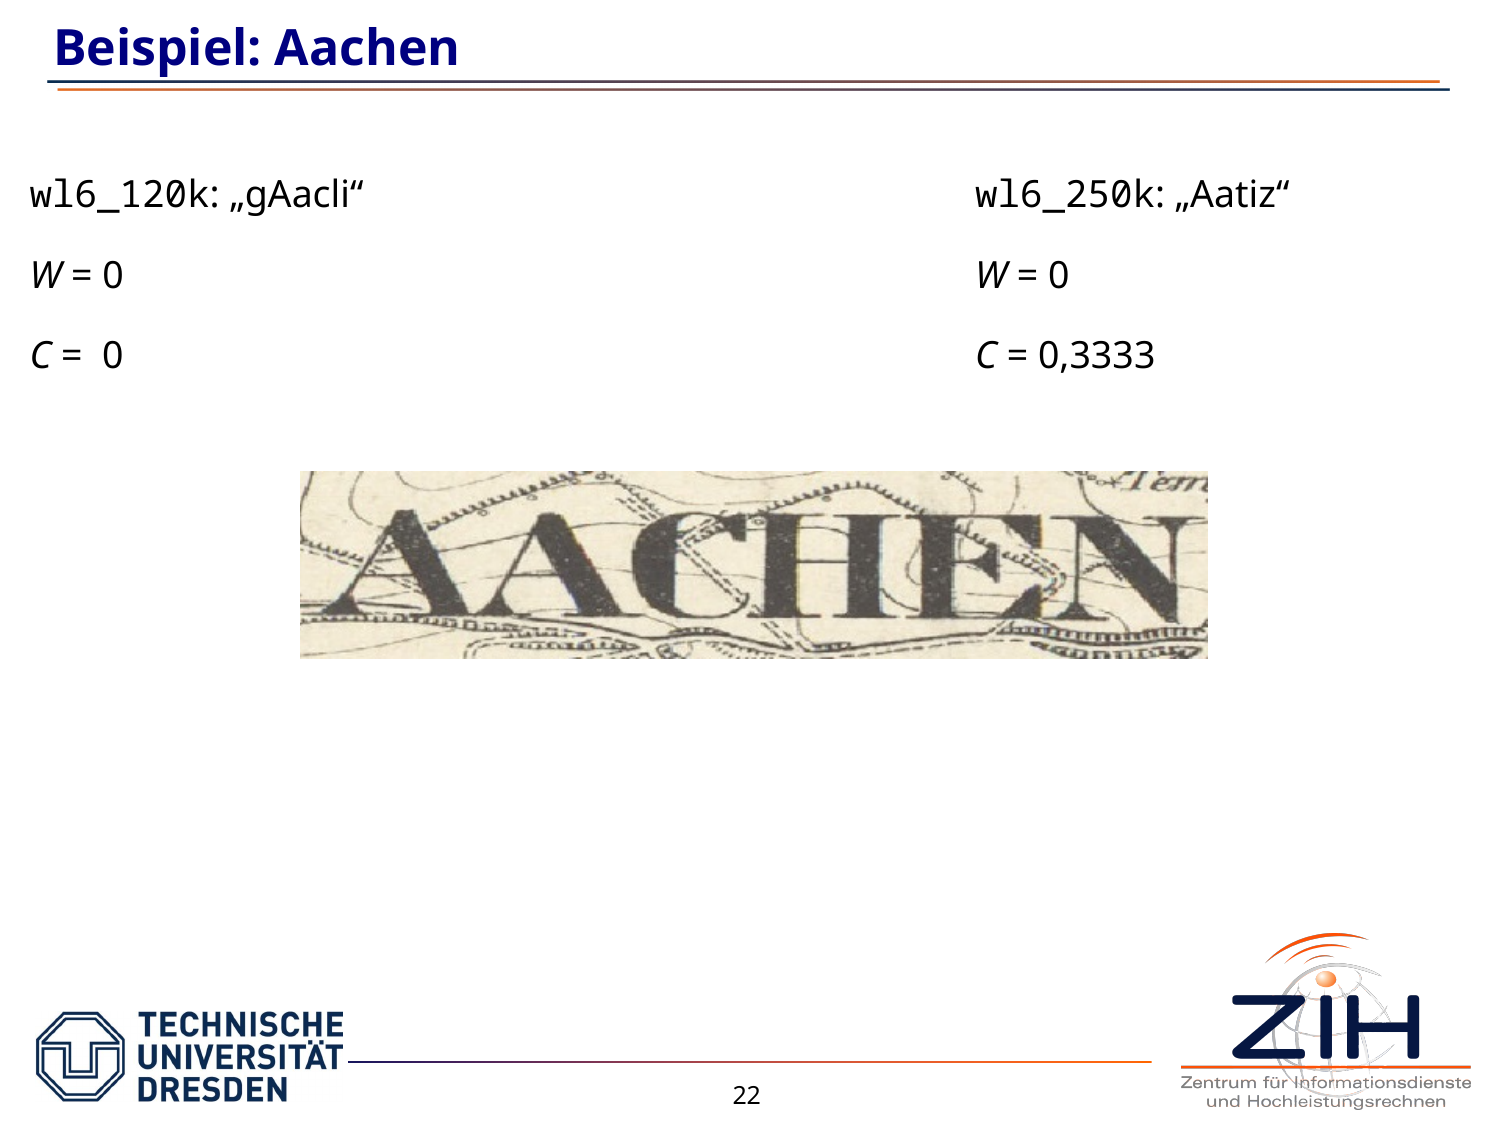

# Beispiel: Aachen
wl6_120k: „gAacli“
W = 0
C = 0
wl6_250k: „Aatiz“
W = 0
C = 0,3333
22